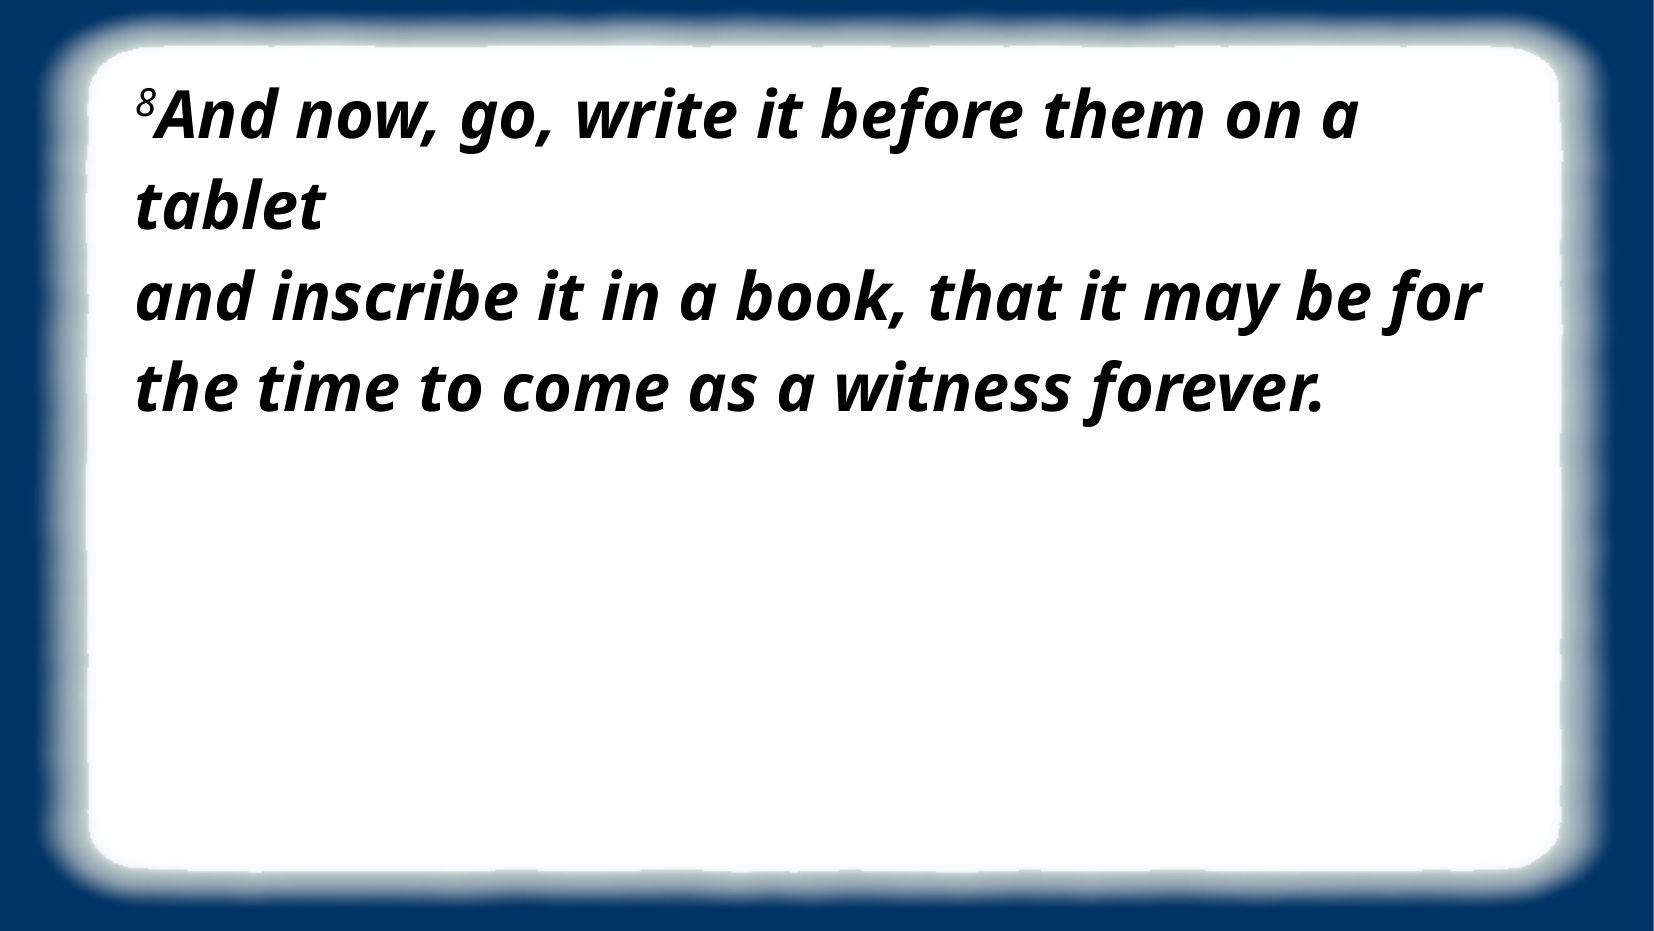

8And now, go, write it before them on a tablet
and inscribe it in a book, that it may be for the time to come as a witness forever.